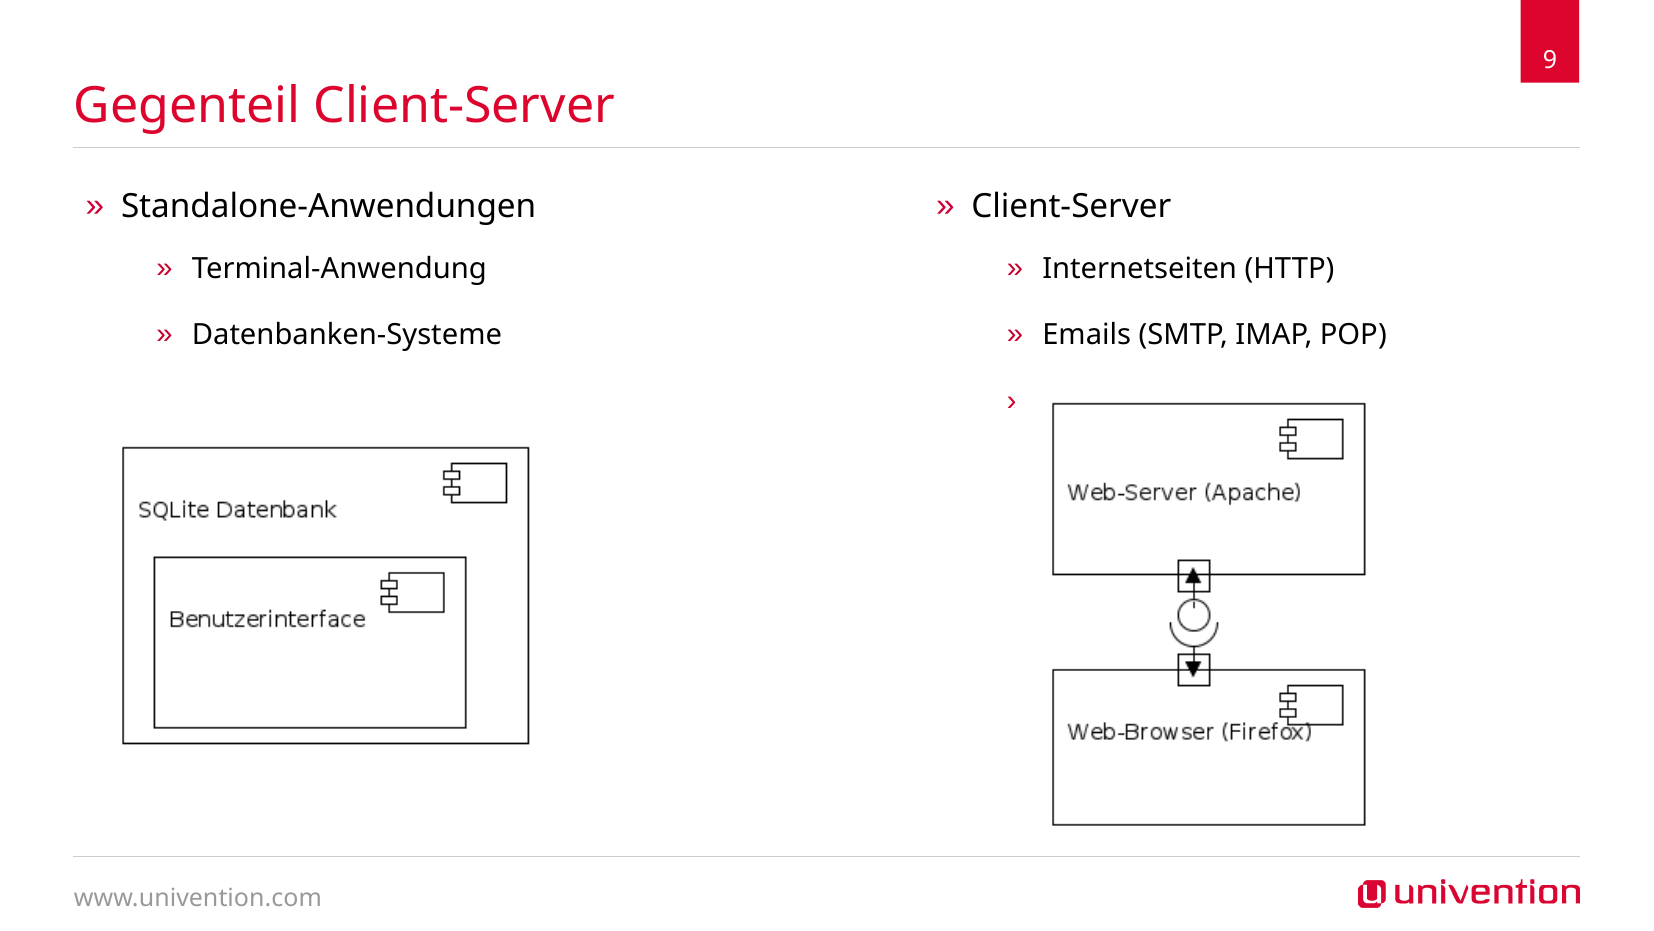

# Gegenteil Client-Server
Standalone-Anwendungen
Terminal-Anwendung
Datenbanken-Systeme
Client-Server
Internetseiten (HTTP)
Emails (SMTP, IMAP, POP)
Datenaustausch (FTP)